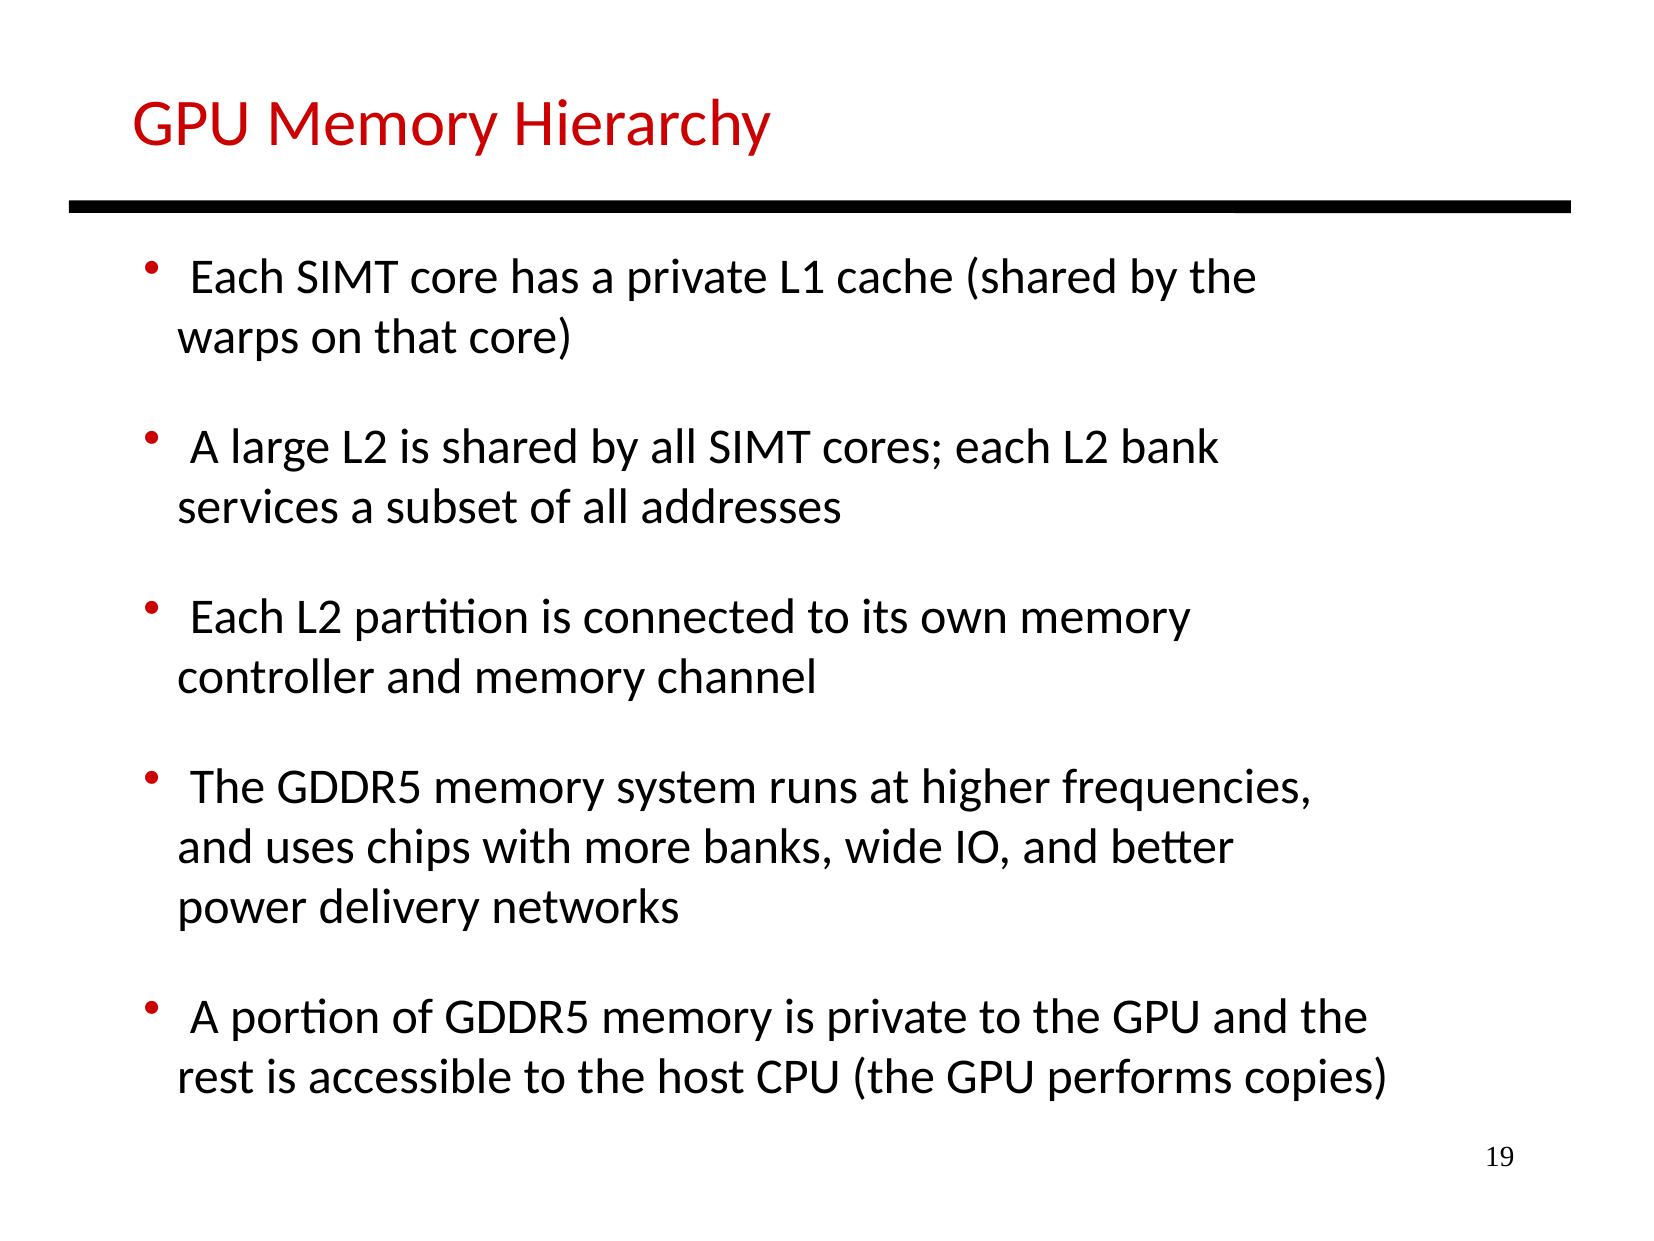

GPU Memory Hierarchy
 Each SIMT core has a private L1 cache (shared by the
 warps on that core)
 A large L2 is shared by all SIMT cores; each L2 bank
 services a subset of all addresses
 Each L2 partition is connected to its own memory
 controller and memory channel
 The GDDR5 memory system runs at higher frequencies,
 and uses chips with more banks, wide IO, and better
 power delivery networks
 A portion of GDDR5 memory is private to the GPU and the
 rest is accessible to the host CPU (the GPU performs copies)